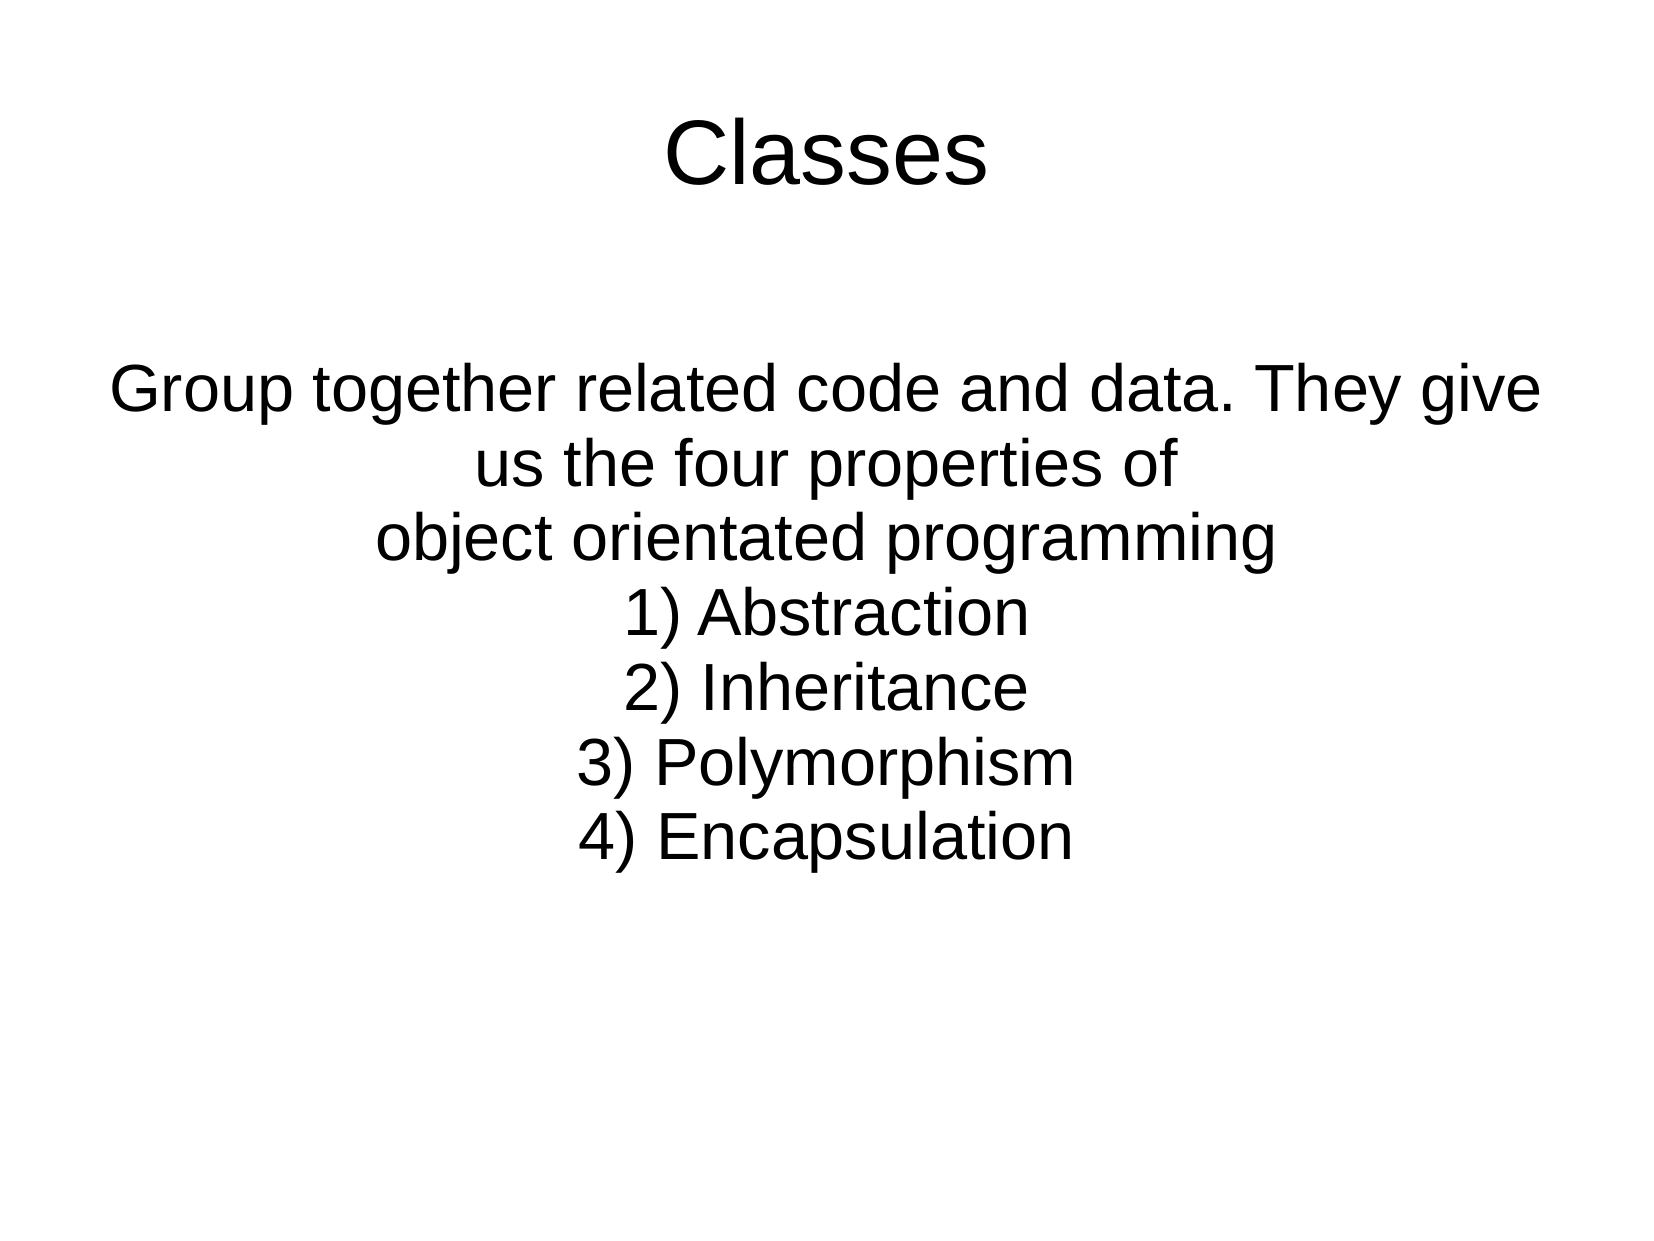

# Classes
Group together related code and data. They give us the four properties of
object orientated programming
1) Abstraction
2) Inheritance
3) Polymorphism
4) Encapsulation